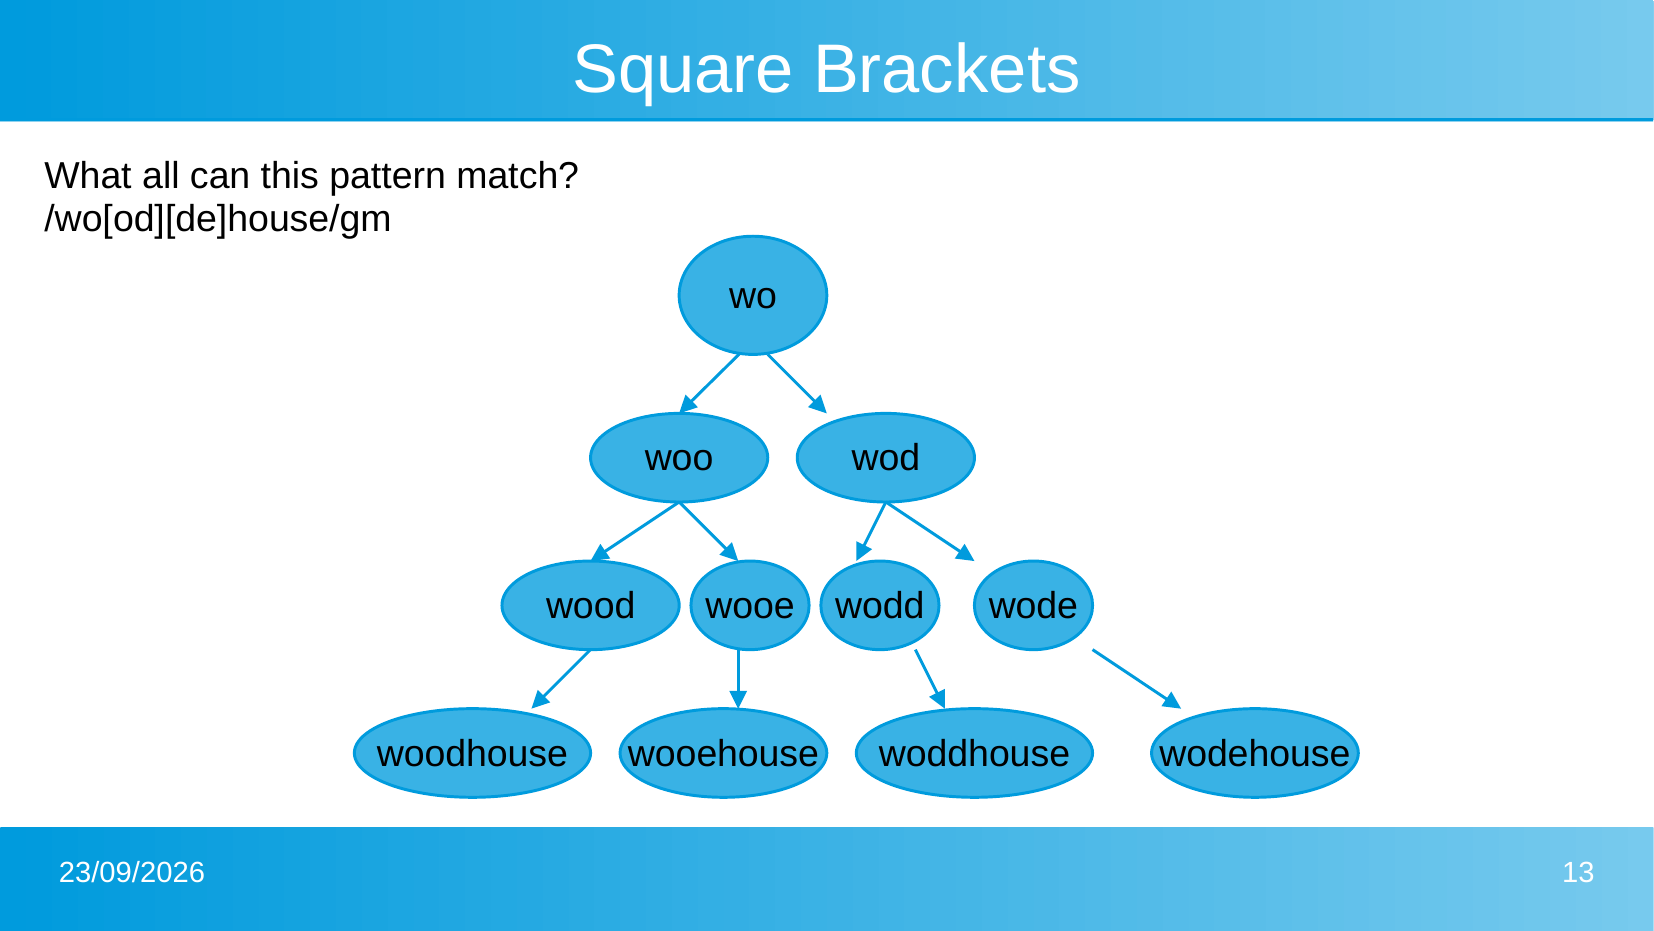

# Square Brackets
What all can this pattern match?
/wo[od][de]house/gm
wo
woo
wod
wood
wooe
wodd
wode
woodhouse
wooehouse
woddhouse
wodehouse
13